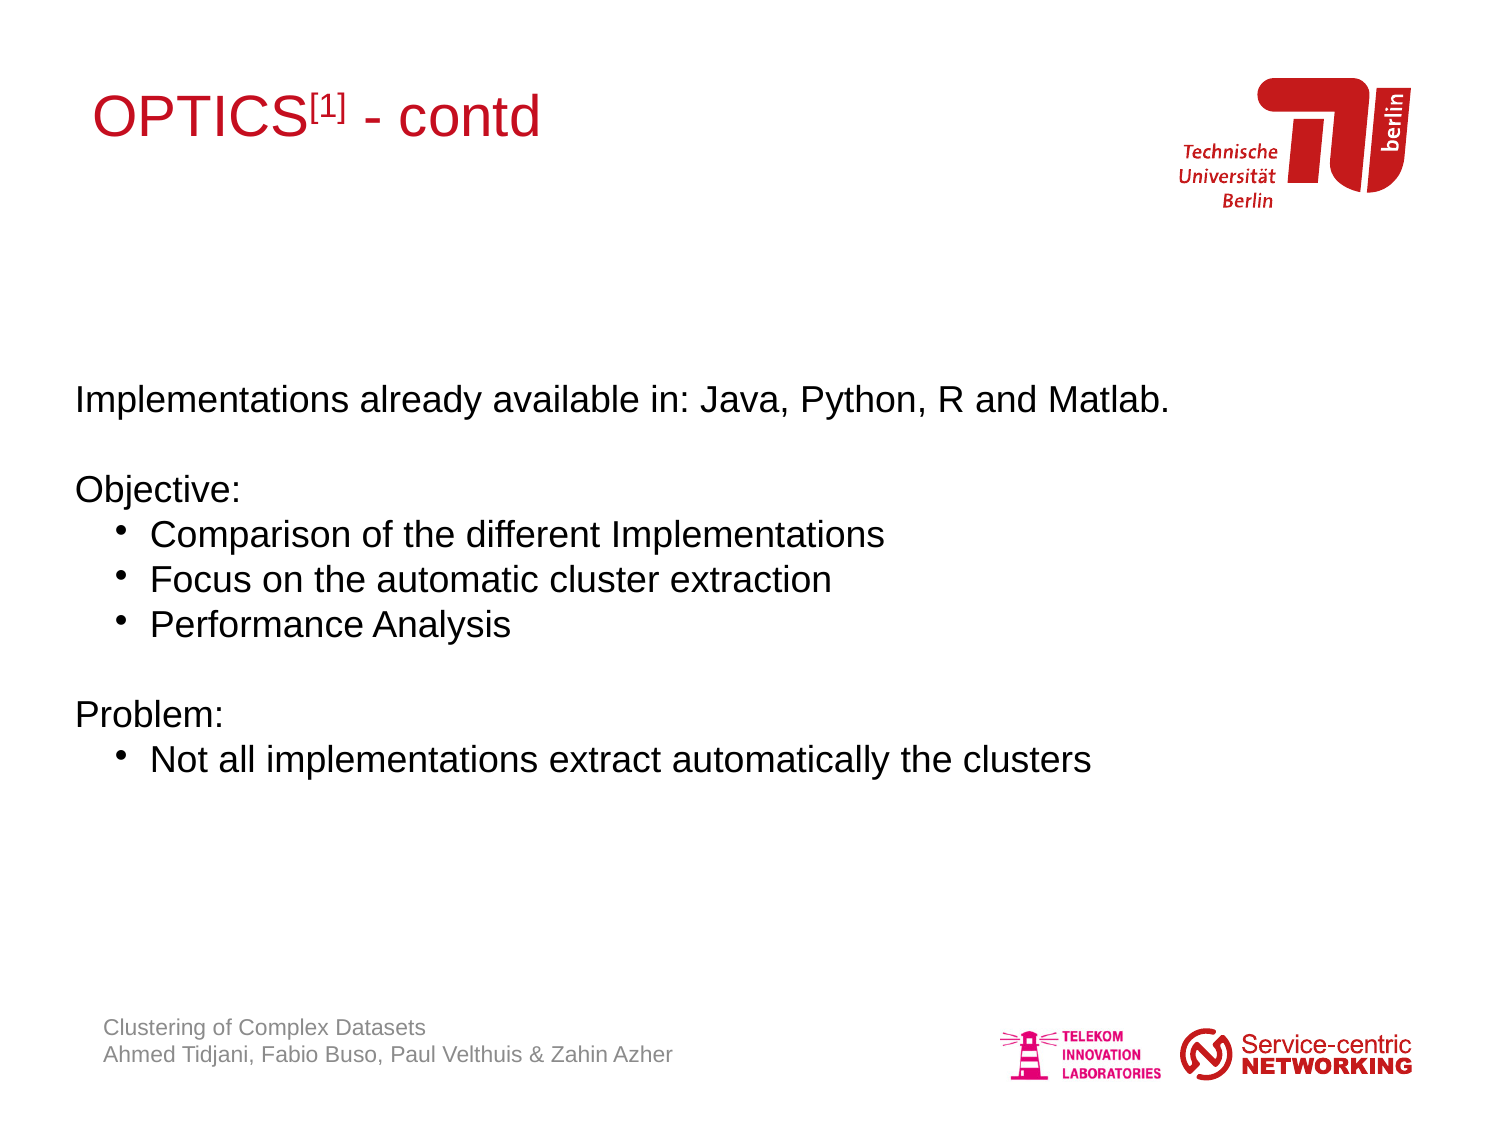

OPTICS[1] - contd
Implementations already available in: Java, Python, R and Matlab.
Objective:
Comparison of the different Implementations
Focus on the automatic cluster extraction
Performance Analysis
Problem:
Not all implementations extract automatically the clusters
Clustering of Complex Datasets
Ahmed Tidjani, Fabio Buso, Paul Velthuis & Zahin Azher